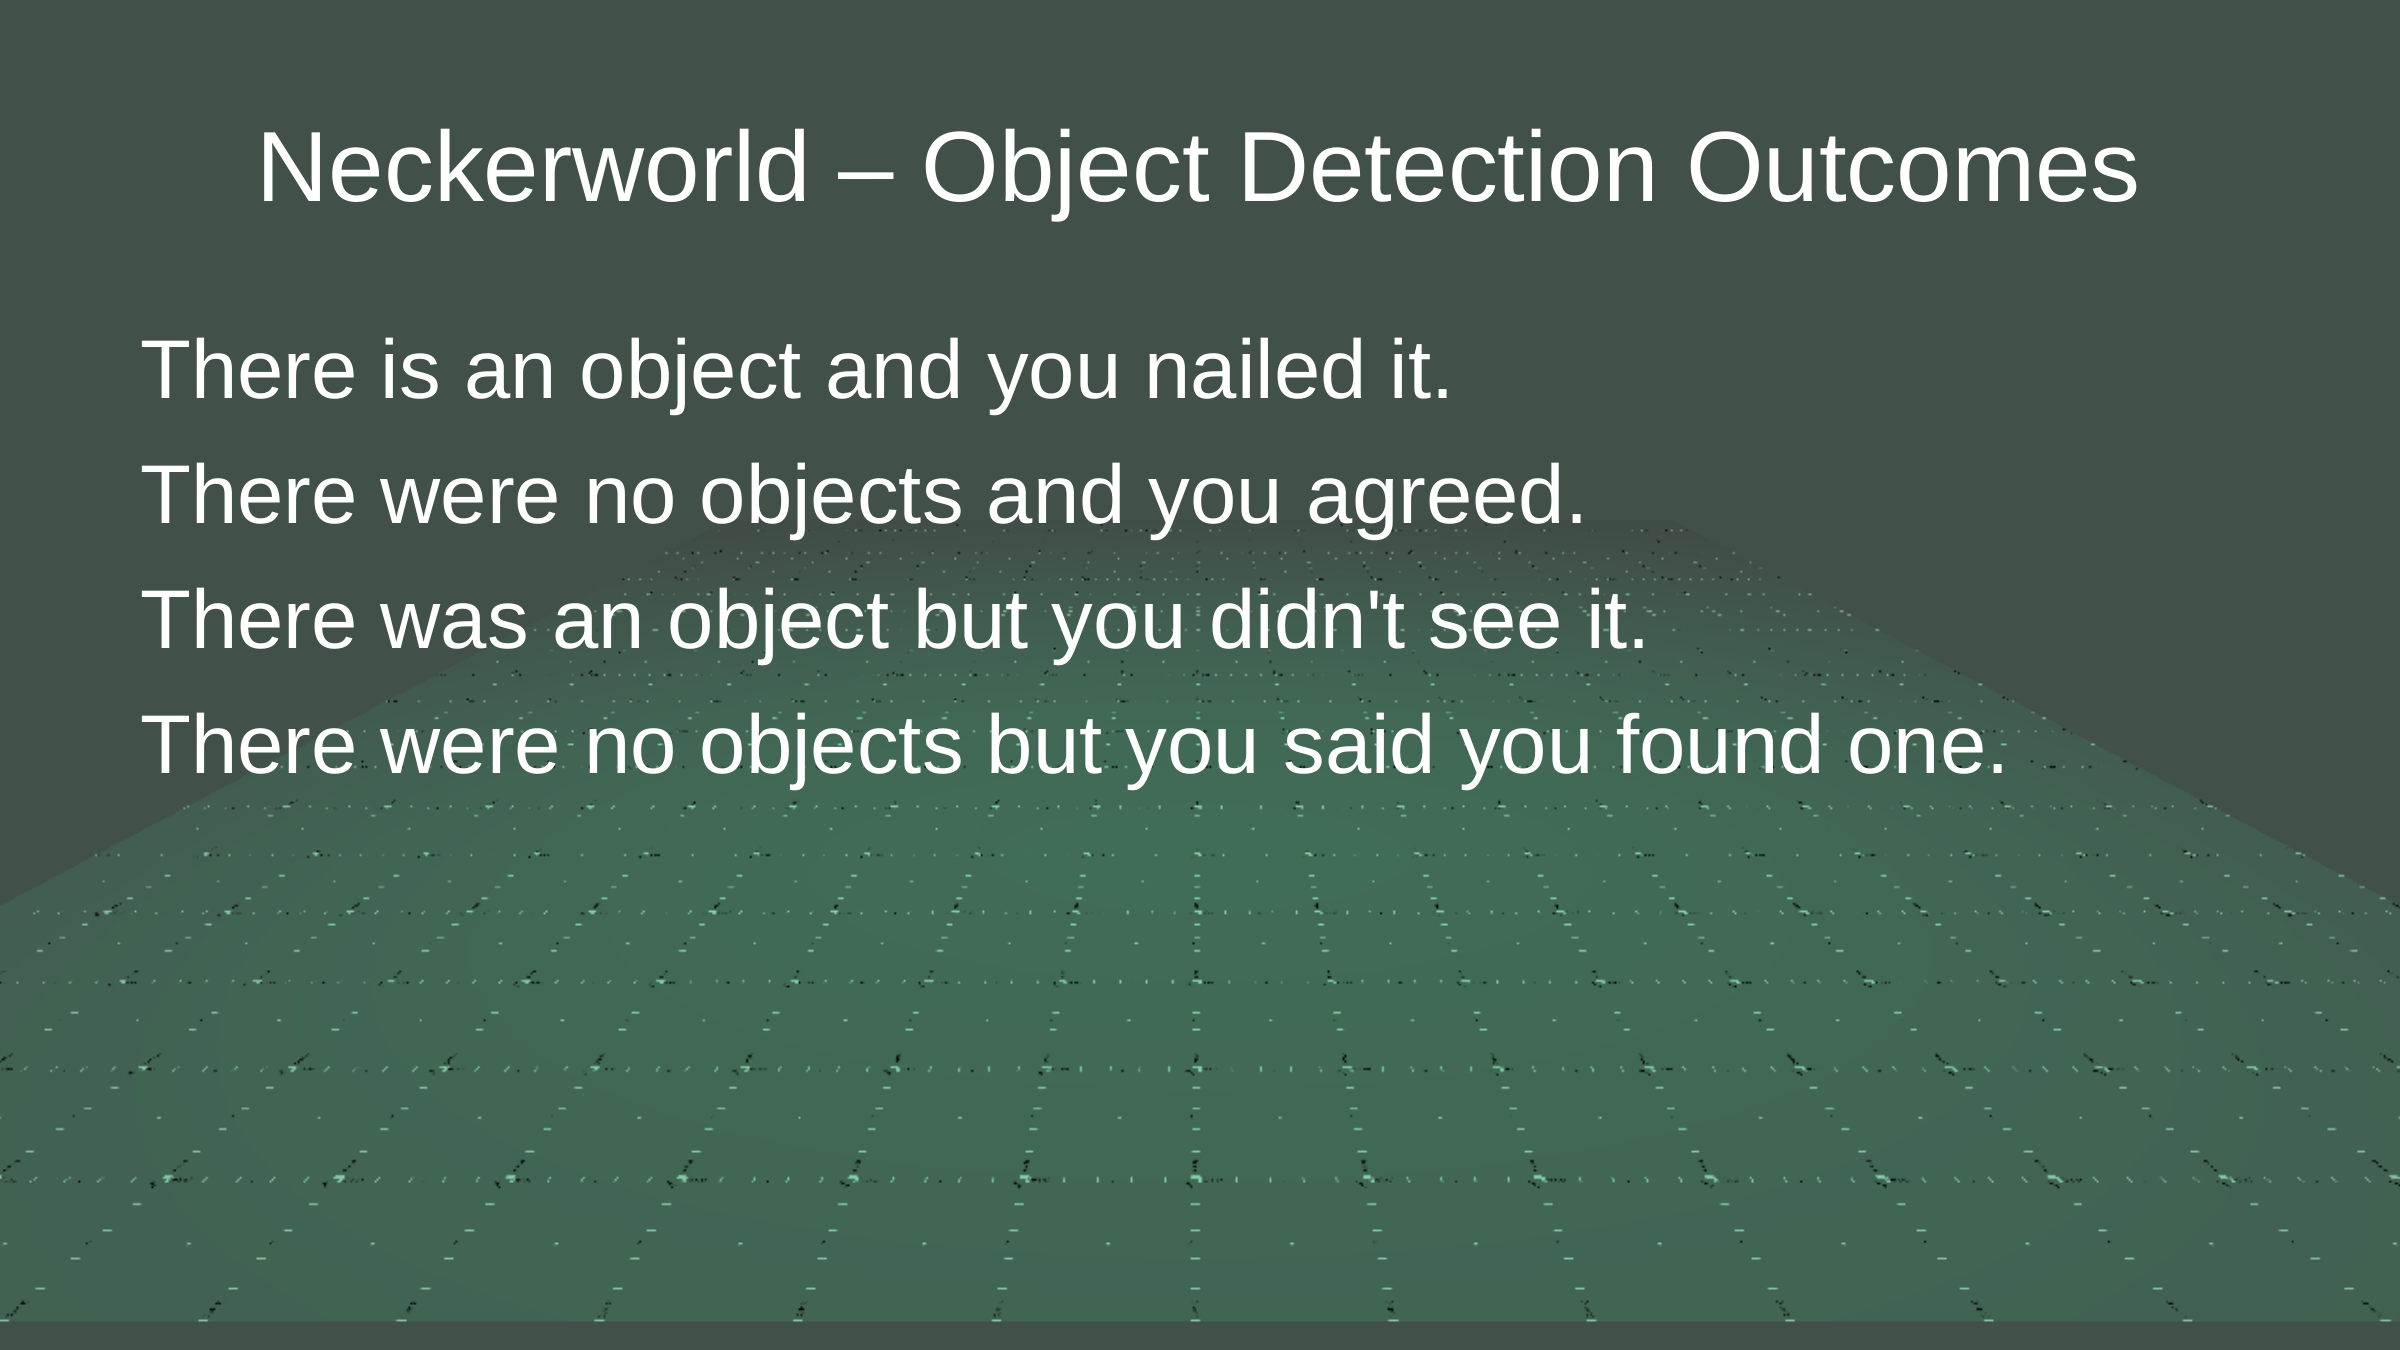

# Neckerworld – Object Detection Outcomes
There is an object and you nailed it.
There were no objects and you agreed.
There was an object but you didn't see it.
There were no objects but you said you found one.